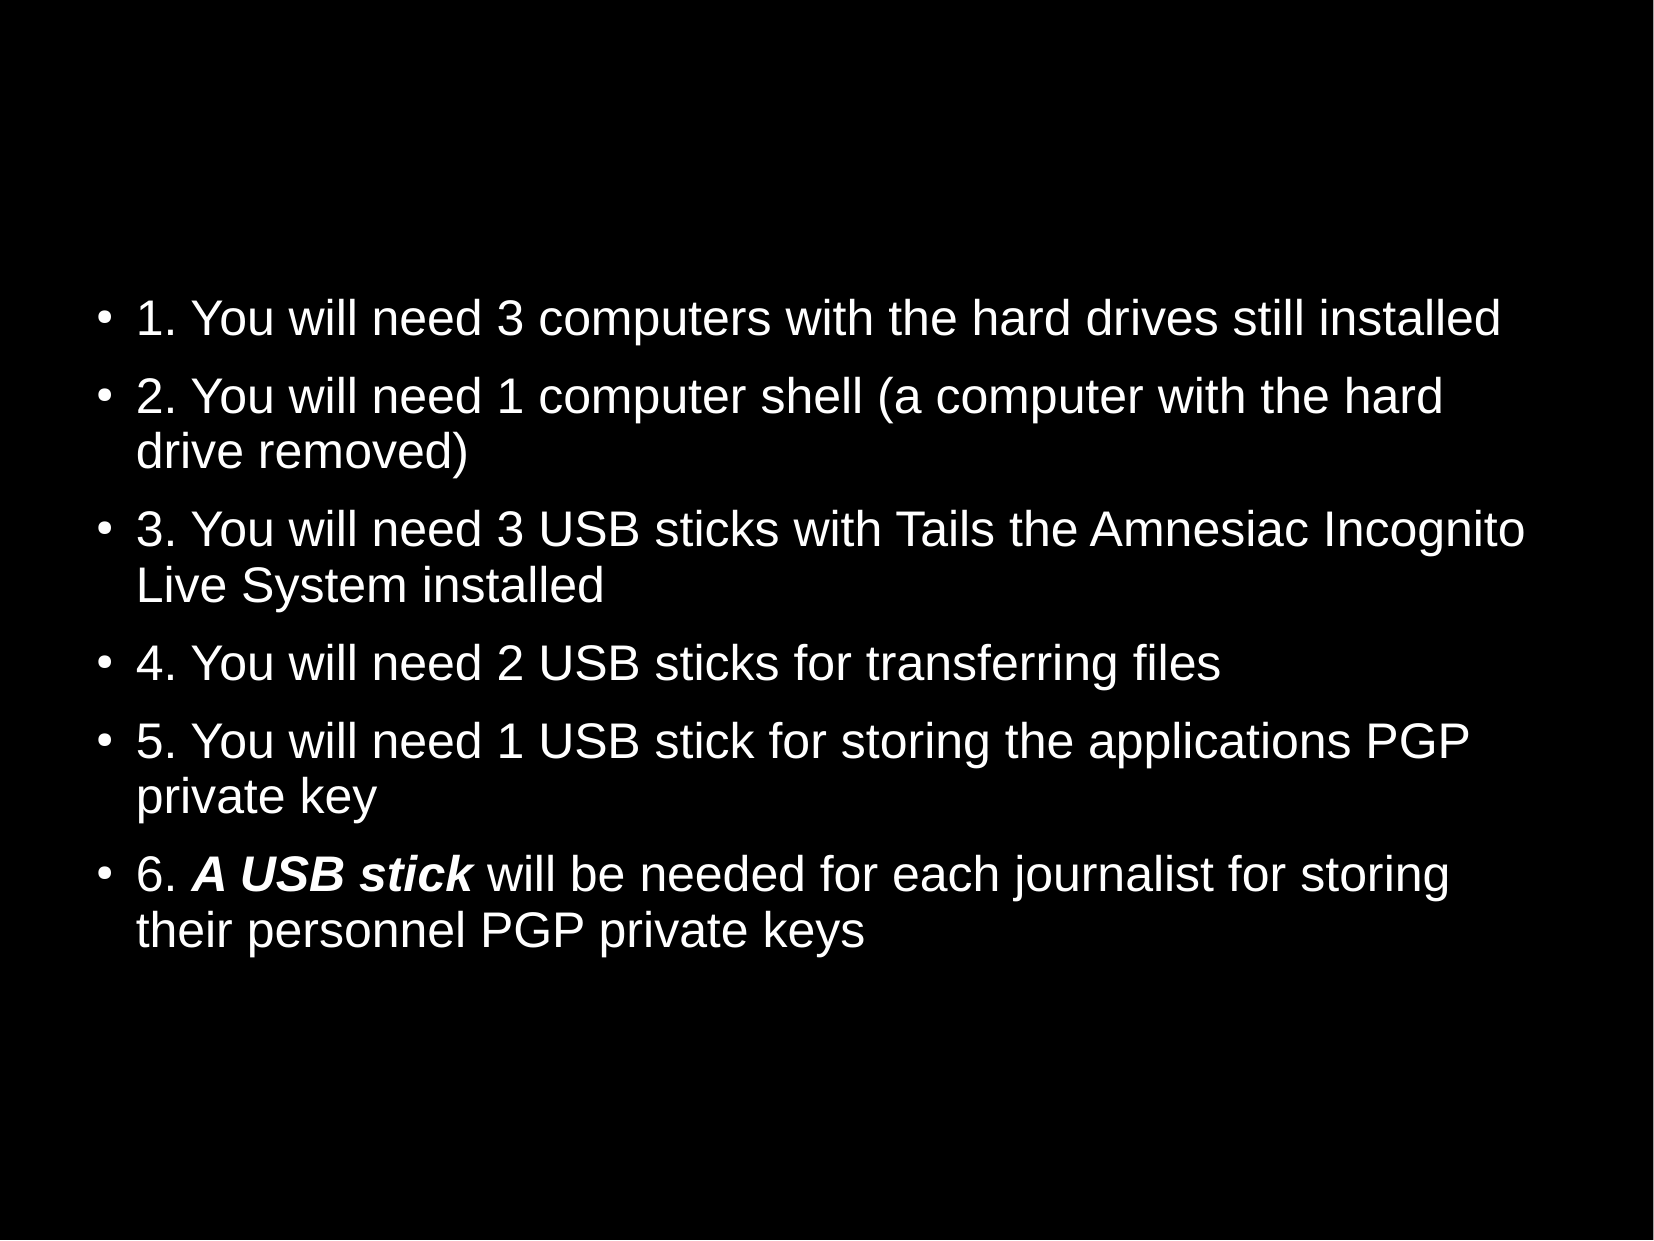

#
1. You will need 3 computers with the hard drives still installed
2. You will need 1 computer shell (a computer with the hard drive removed)
3. You will need 3 USB sticks with Tails the Amnesiac Incognito Live System installed
4. You will need 2 USB sticks for transferring files
5. You will need 1 USB stick for storing the applications PGP private key
6. A USB stick will be needed for each journalist for storing their personnel PGP private keys